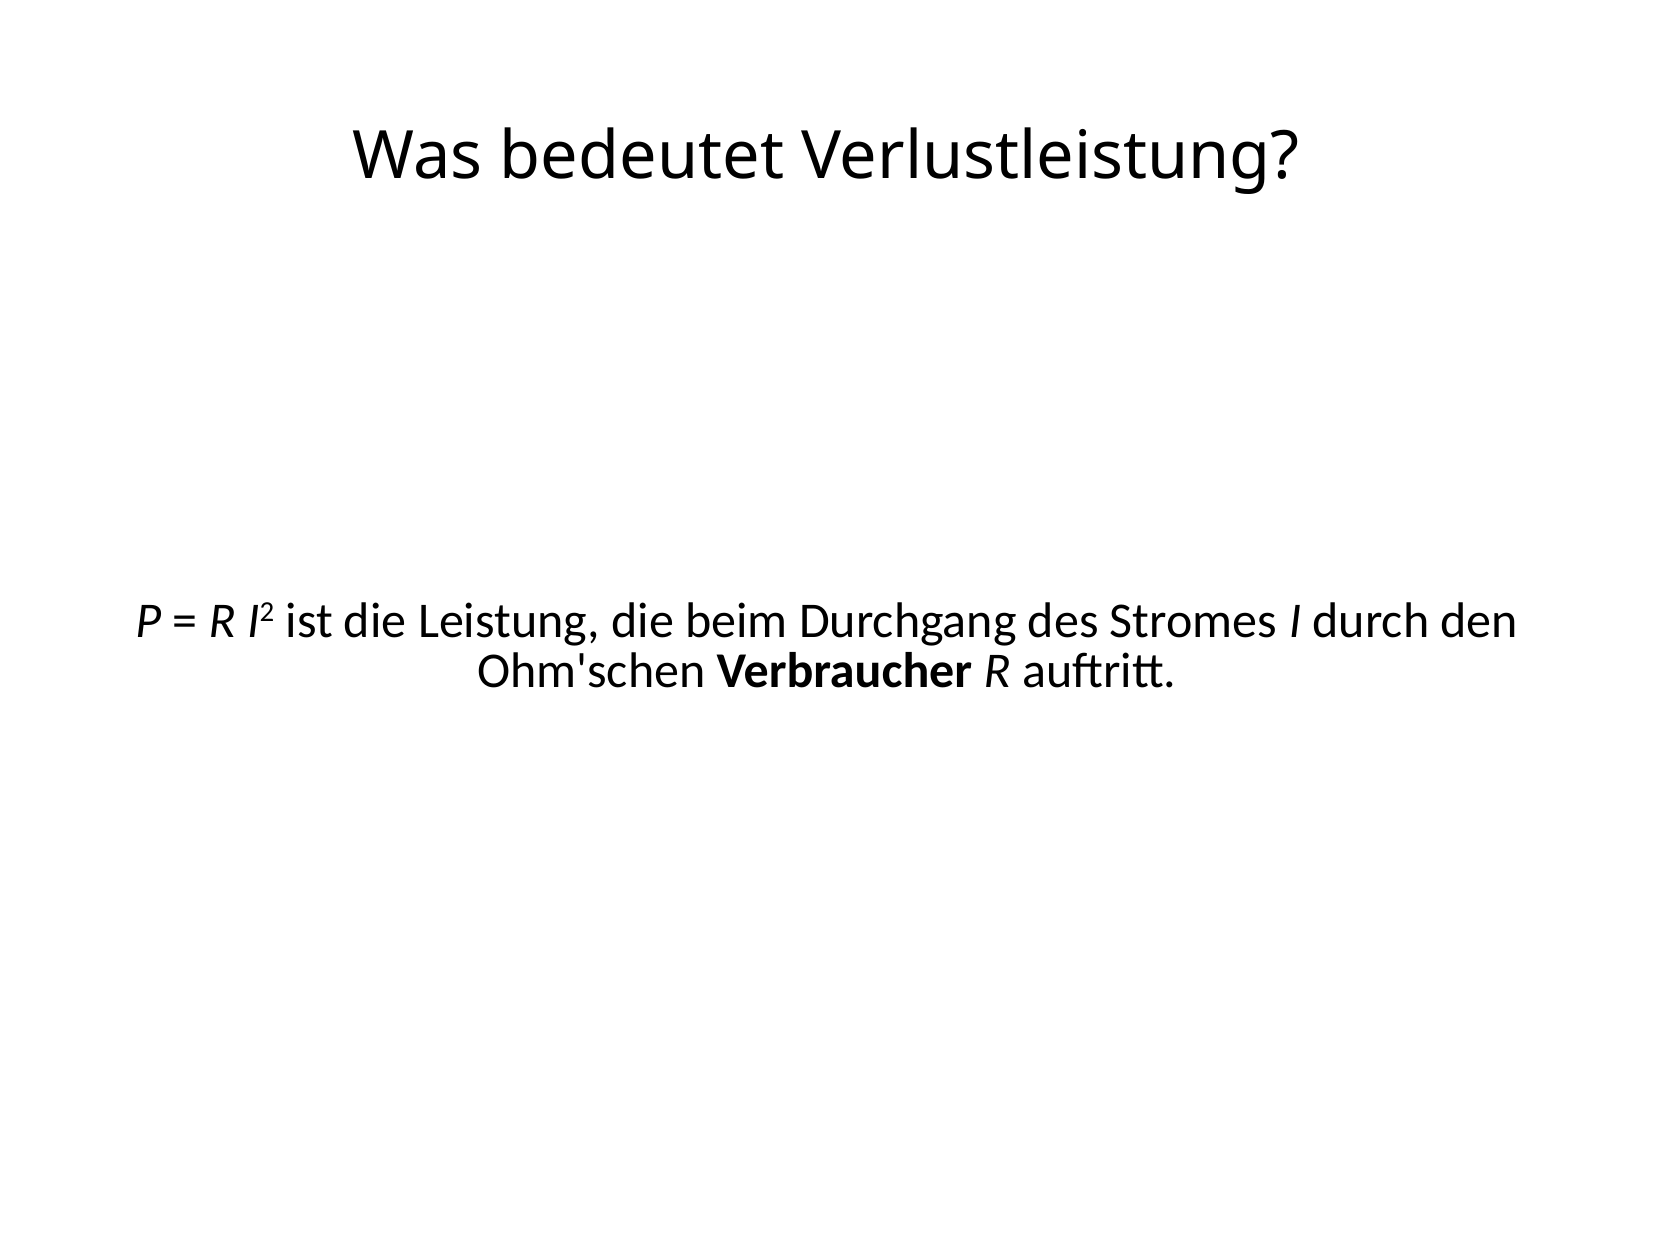

# Was bedeutet Verlustleistung?
P = R I2 ist die Leistung, die beim Durchgang des Stromes I durch den Ohm'schen Verbraucher R auftritt.